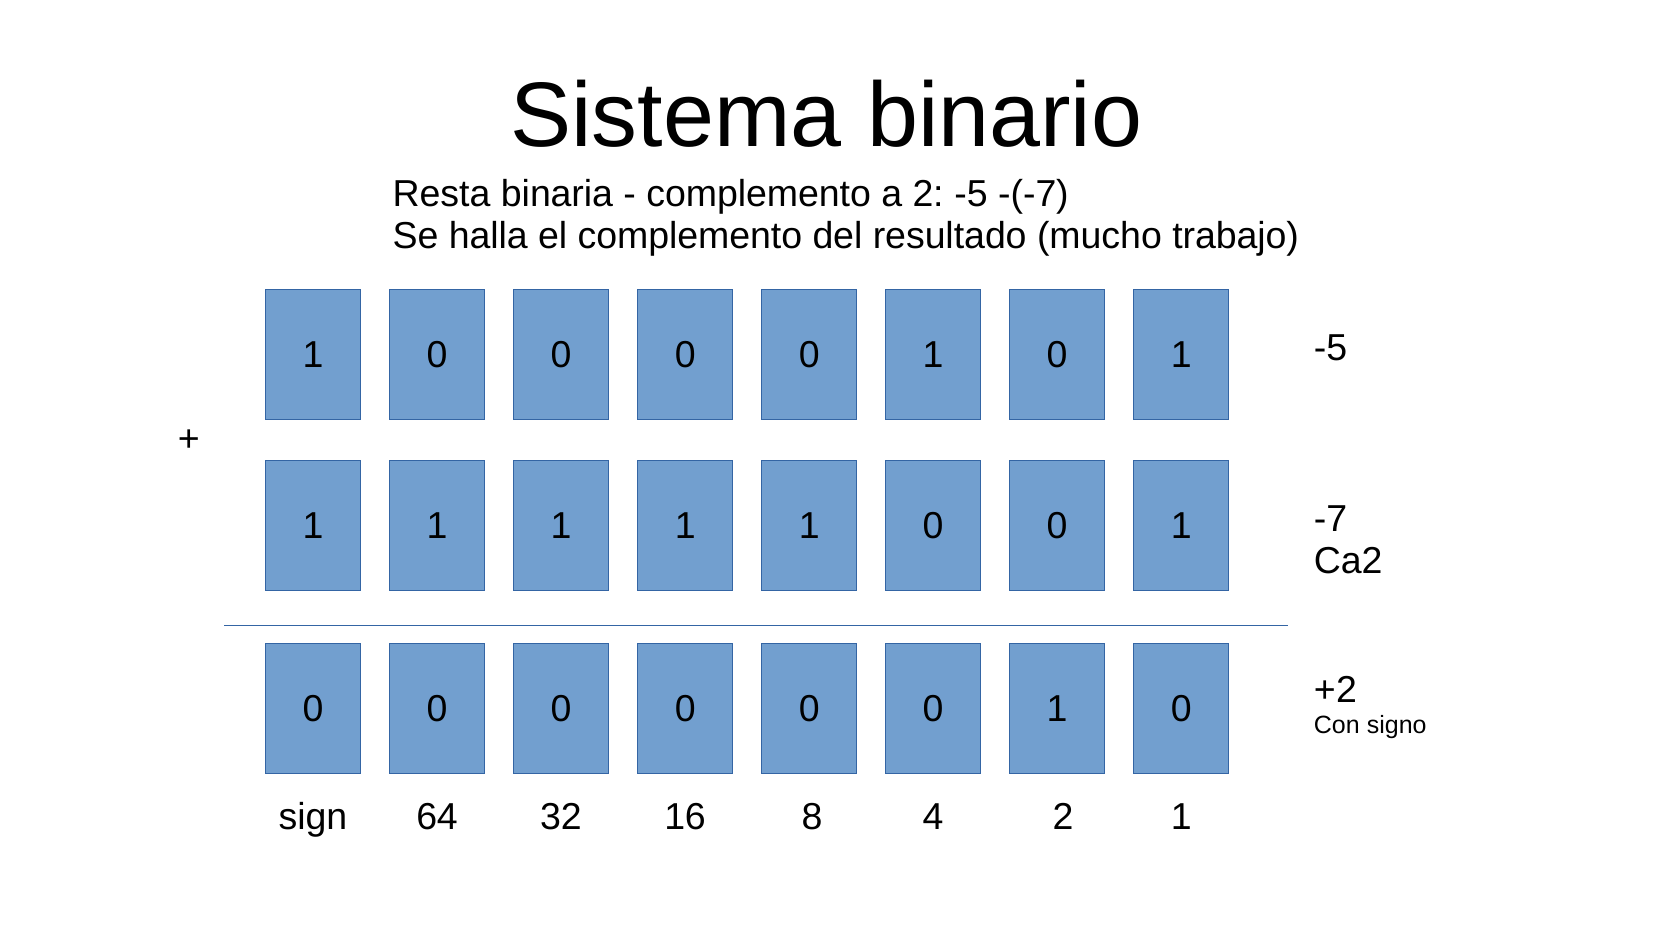

# Sistema binario
Resta binaria - complemento a 2: -5 -(-7)
Se halla el complemento del resultado (mucho trabajo)
1
0
0
0
0
1
0
1
-5
+
1
1
1
1
1
0
0
1
-7 Ca2
0
0
0
0
0
0
1
0
+2
Con signo
sign
64
32
16
8
4
2
1